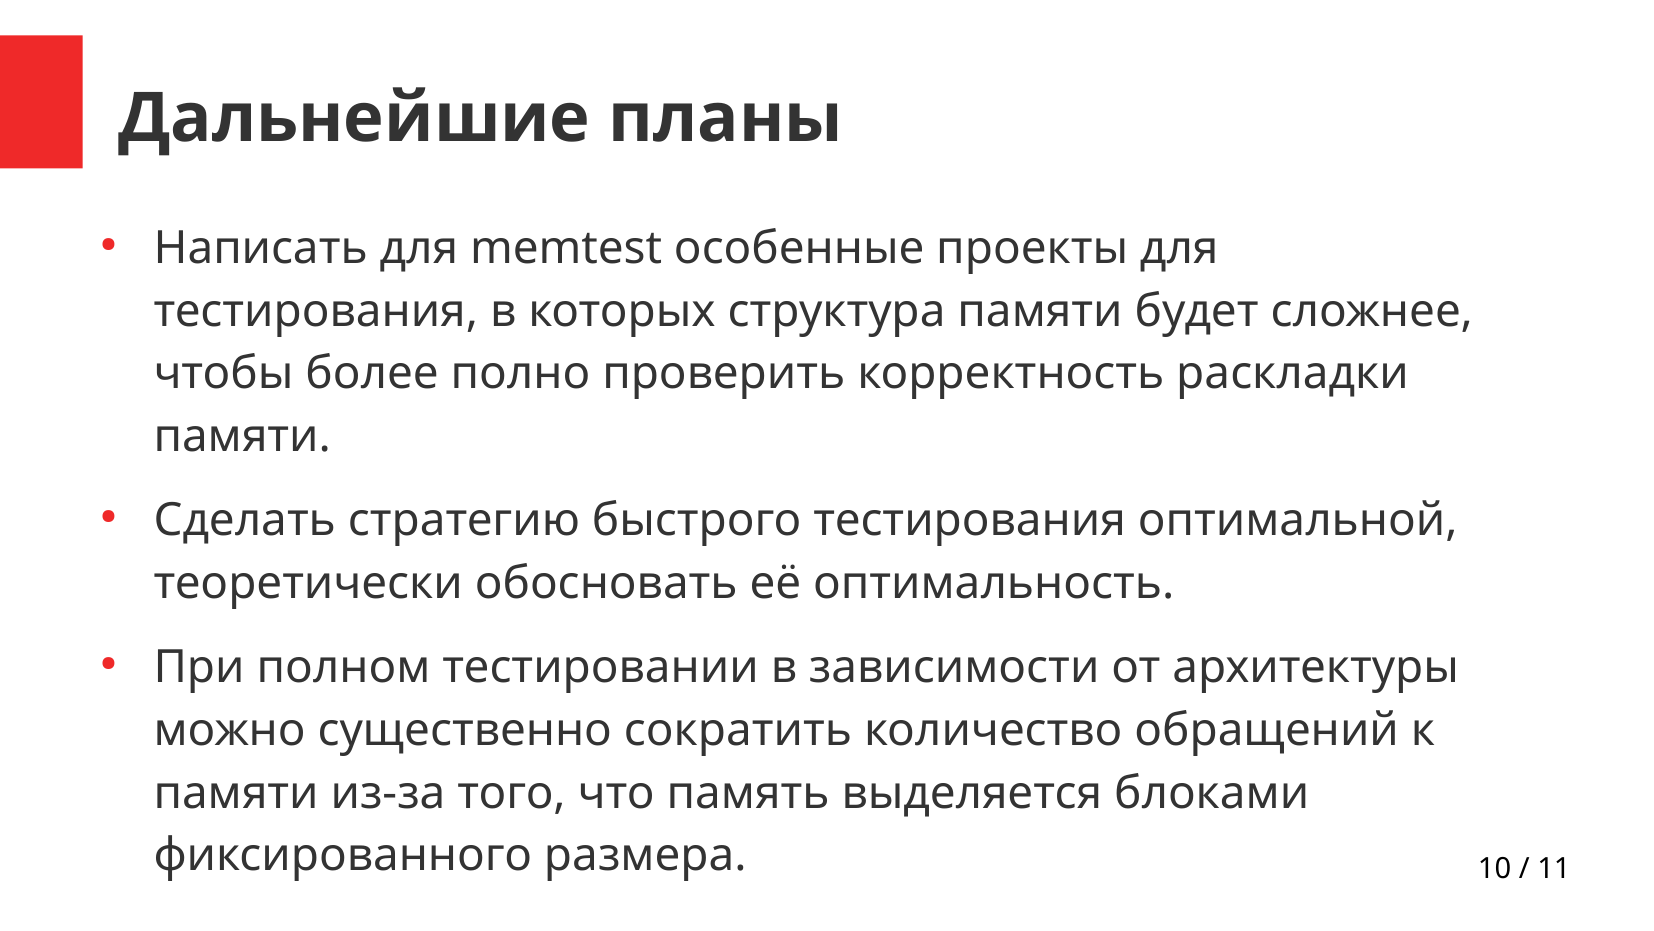

# Дальнейшие планы
Написать для memtest особенные проекты для тестирования, в которых структура памяти будет сложнее, чтобы более полно проверить корректность раскладки памяти.
Сделать стратегию быстрого тестирования оптимальной, теоретически обосновать её оптимальность.
При полном тестировании в зависимости от архитектуры можно существенно сократить количество обращений к памяти из-за того, что память выделяется блоками фиксированного размера.
10